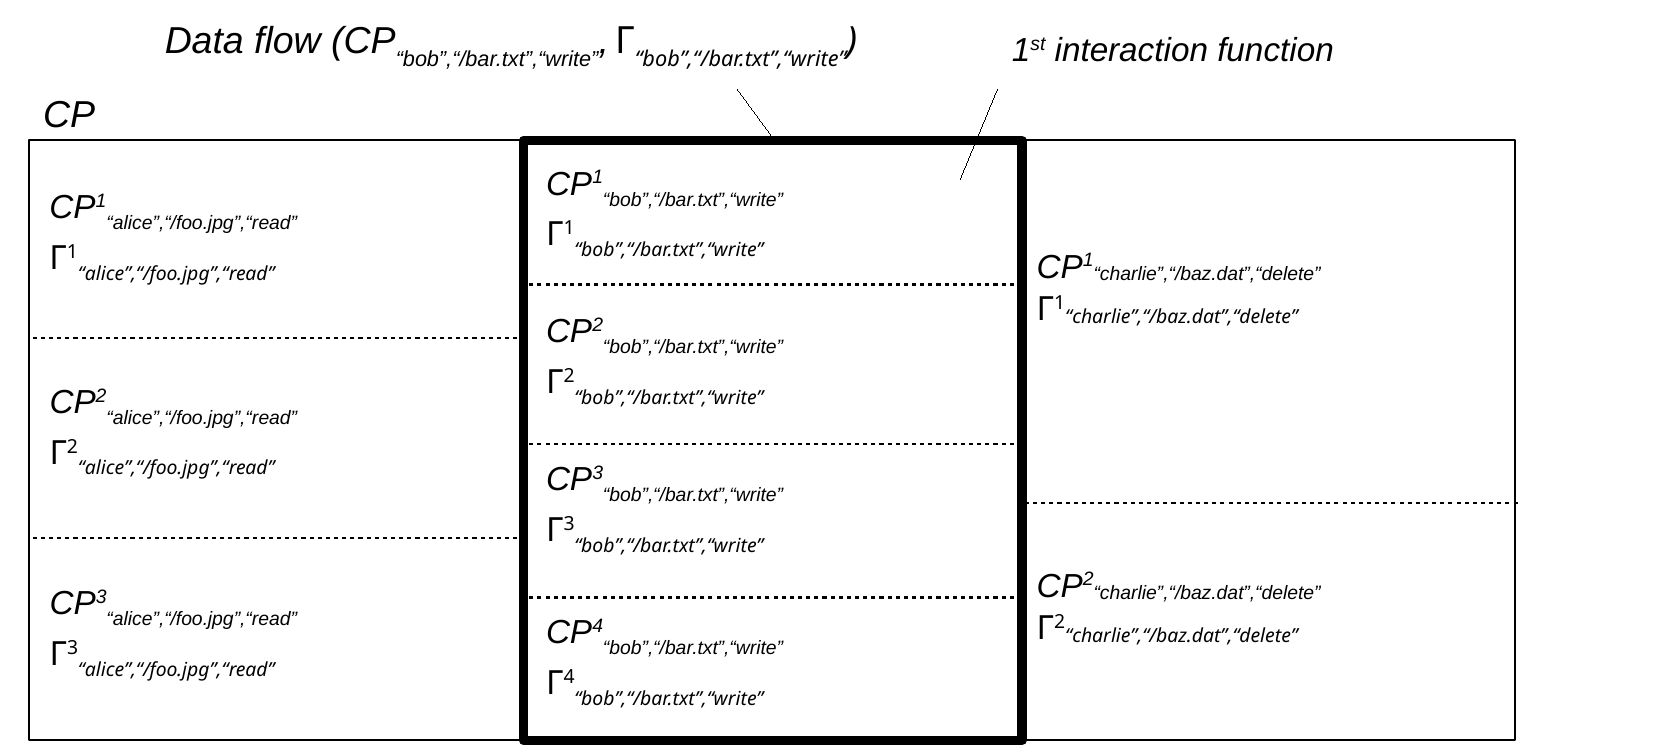

Data flow (CP“bob”,“/bar.txt”,“write”, Γ“bob”,“/bar.txt”,“write”)
1st interaction function
CP
CP1“bob”,“/bar.txt”,“write”
Γ1“bob”,“/bar.txt”,“write”
CP1“alice”,“/foo.jpg”,“read”
Γ1“alice”,“/foo.jpg”,“read”
CP1“charlie”,“/baz.dat”,“delete”
Γ1“charlie”,“/baz.dat”,“delete”
CP2“bob”,“/bar.txt”,“write”
Γ2“bob”,“/bar.txt”,“write”
CP2“alice”,“/foo.jpg”,“read”
Γ2“alice”,“/foo.jpg”,“read”
CP3“bob”,“/bar.txt”,“write”
Γ3“bob”,“/bar.txt”,“write”
CP2“charlie”,“/baz.dat”,“delete”
Γ2“charlie”,“/baz.dat”,“delete”
CP3“alice”,“/foo.jpg”,“read”
Γ3“alice”,“/foo.jpg”,“read”
CP4“bob”,“/bar.txt”,“write”
Γ4“bob”,“/bar.txt”,“write”